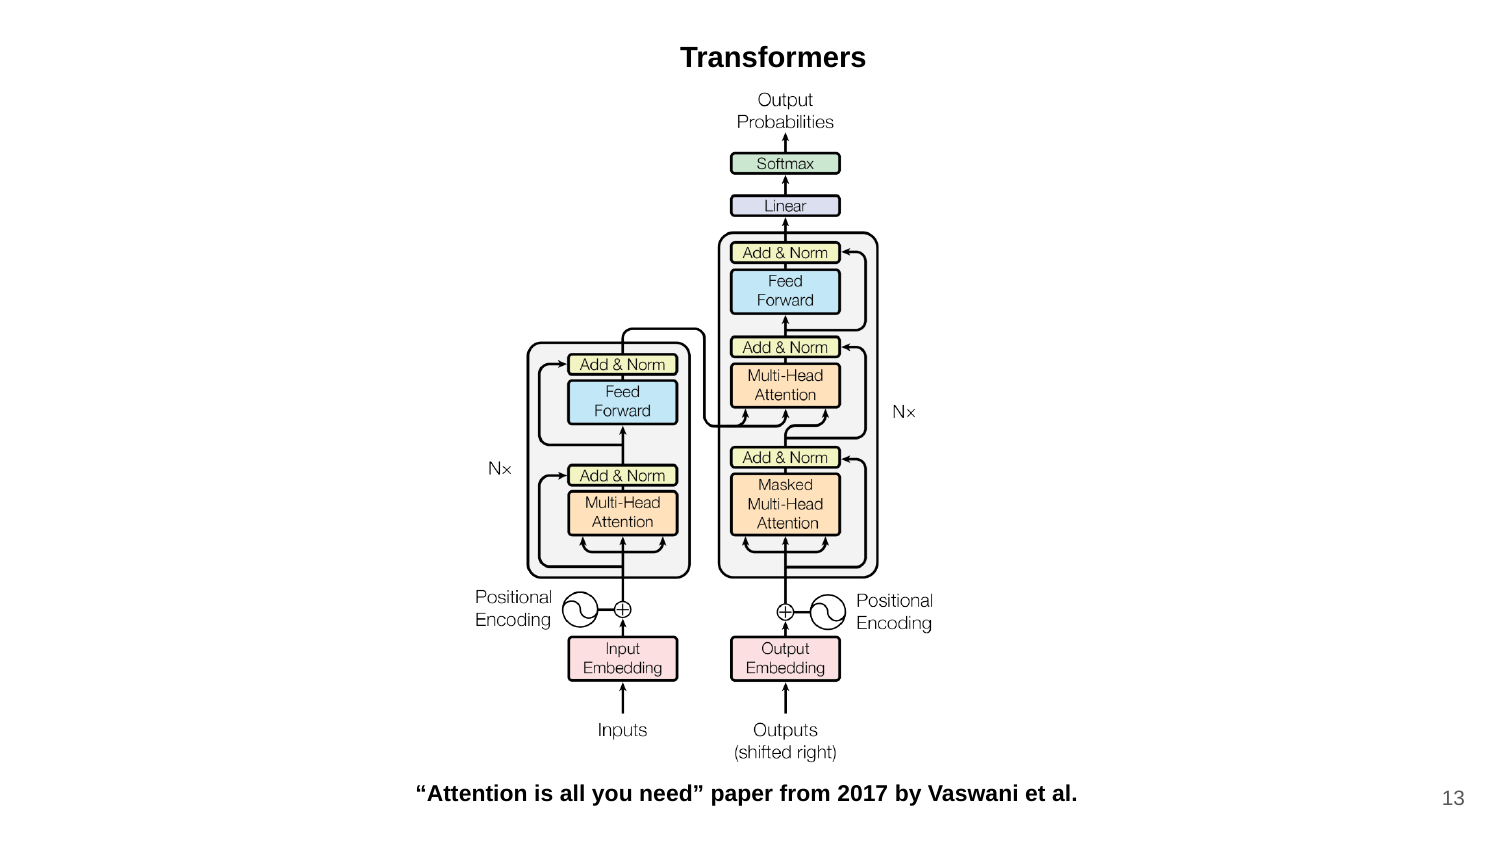

Transformers
 “Attention is all you need” paper from 2017 by Vaswani et al.